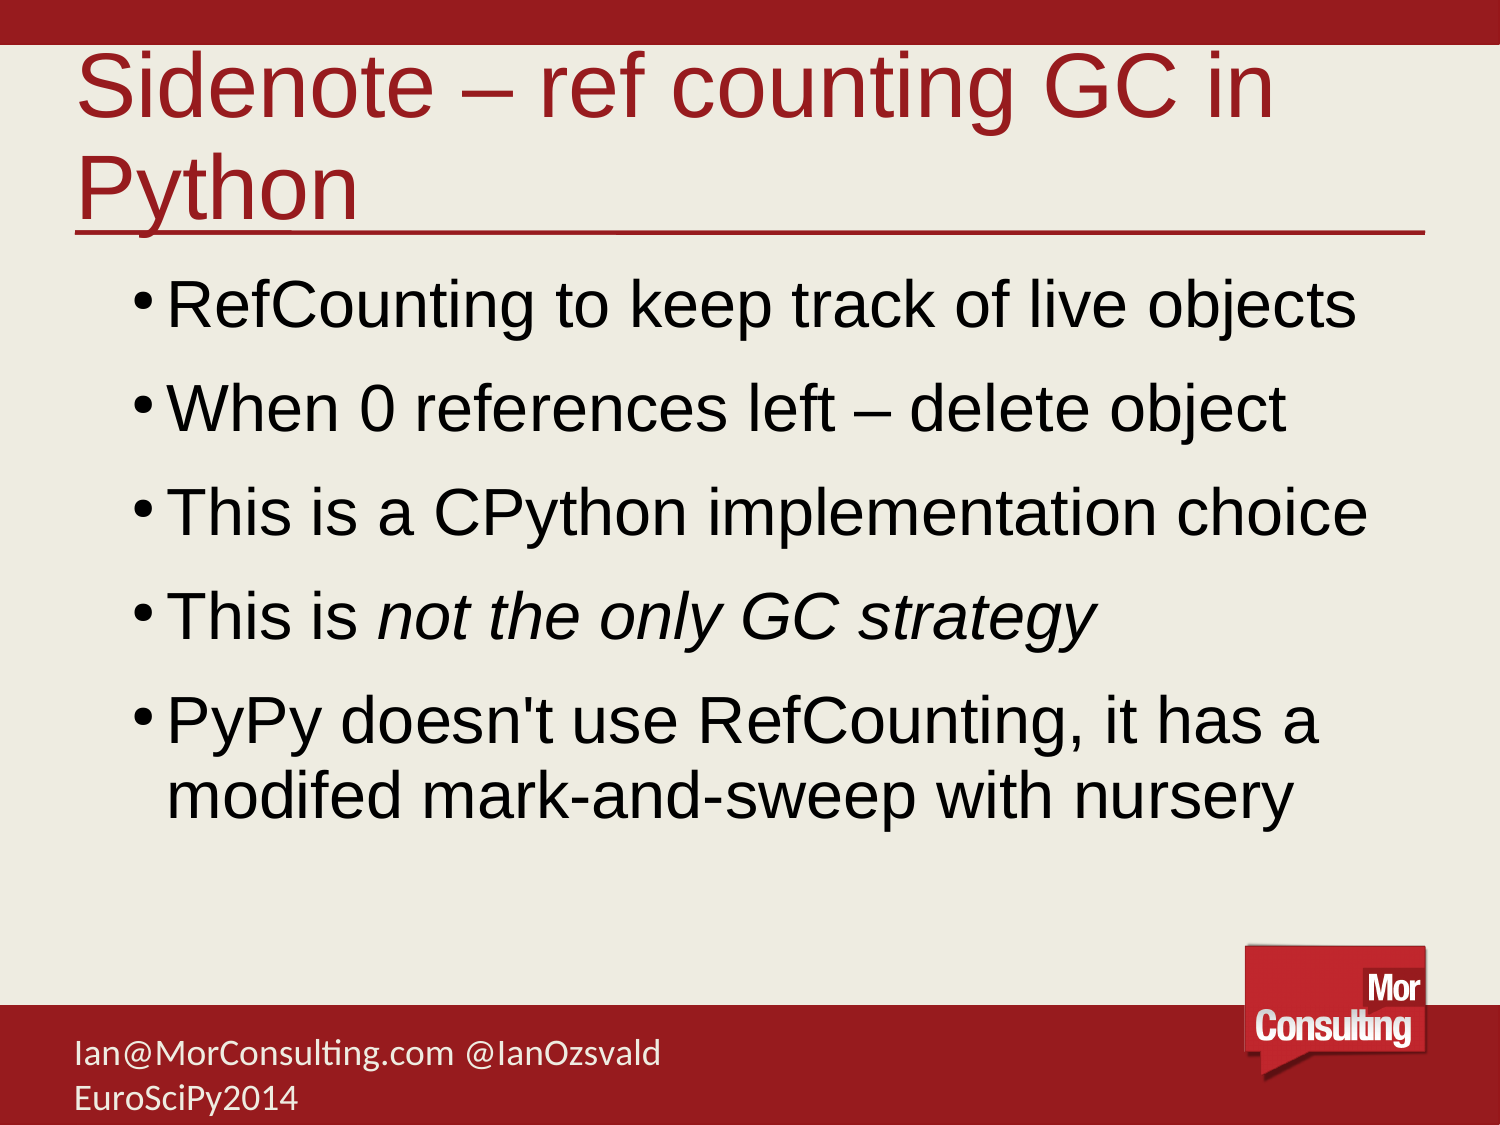

# Sidenote – ref counting GC in Python
RefCounting to keep track of live objects
When 0 references left – delete object
This is a CPython implementation choice
This is not the only GC strategy
PyPy doesn't use RefCounting, it has a modifed mark-and-sweep with nursery